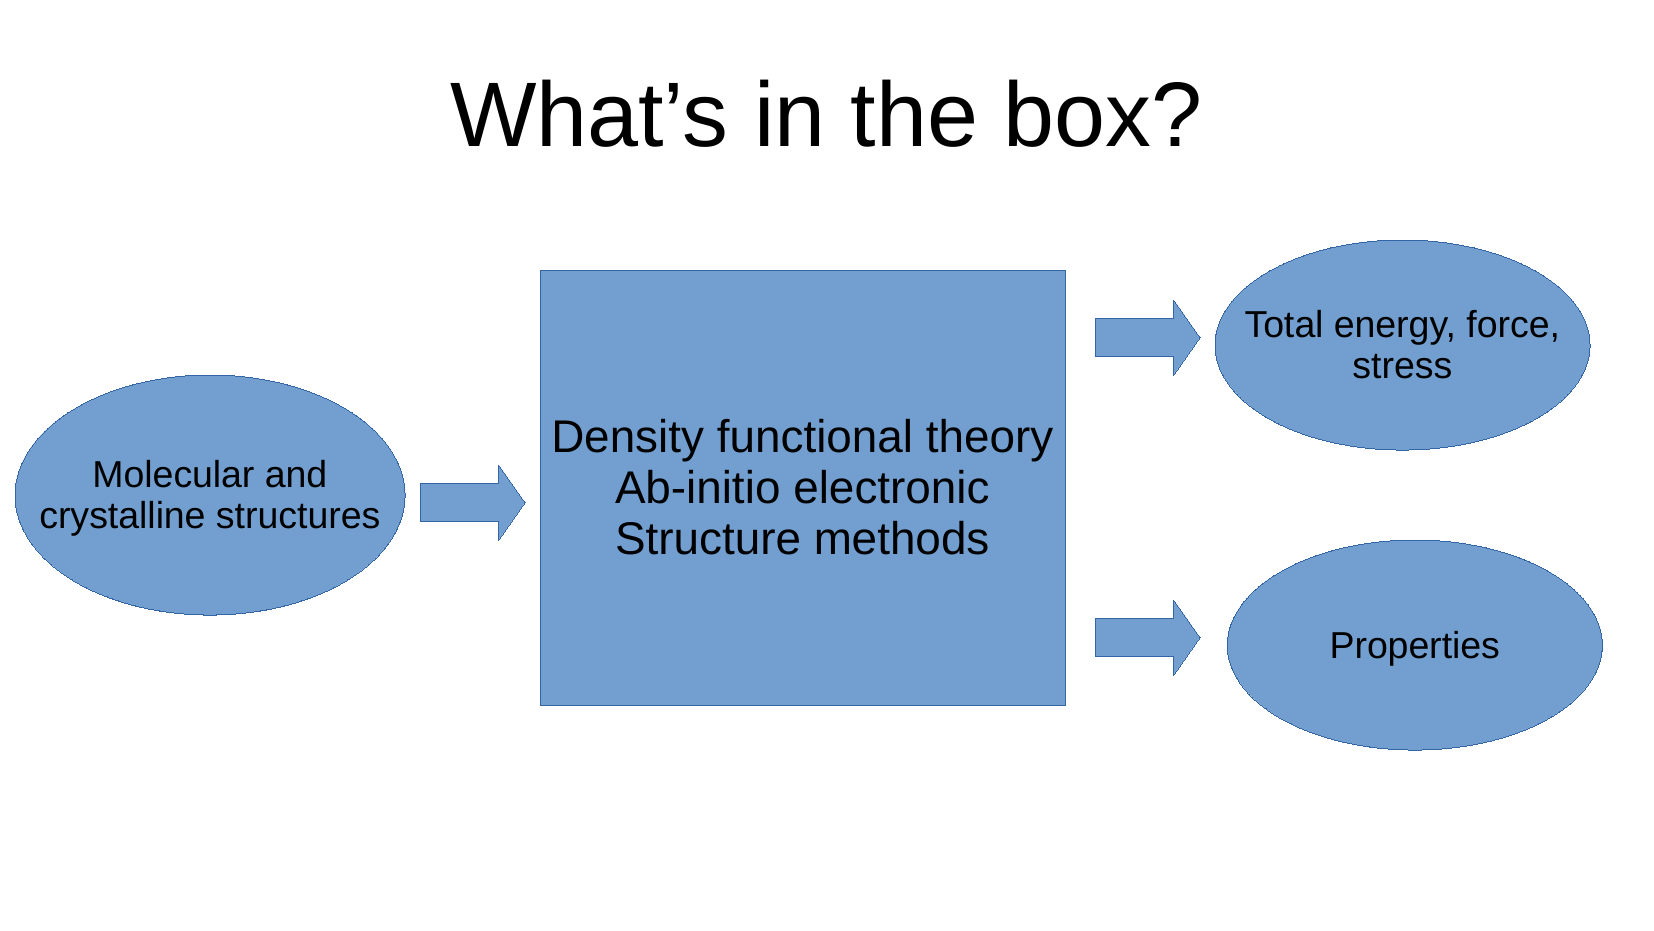

# What’s in the box?
Total energy, force,
stress
Density functional theory
Ab-initio electronic
Structure methods
Molecular and
crystalline structures
Properties